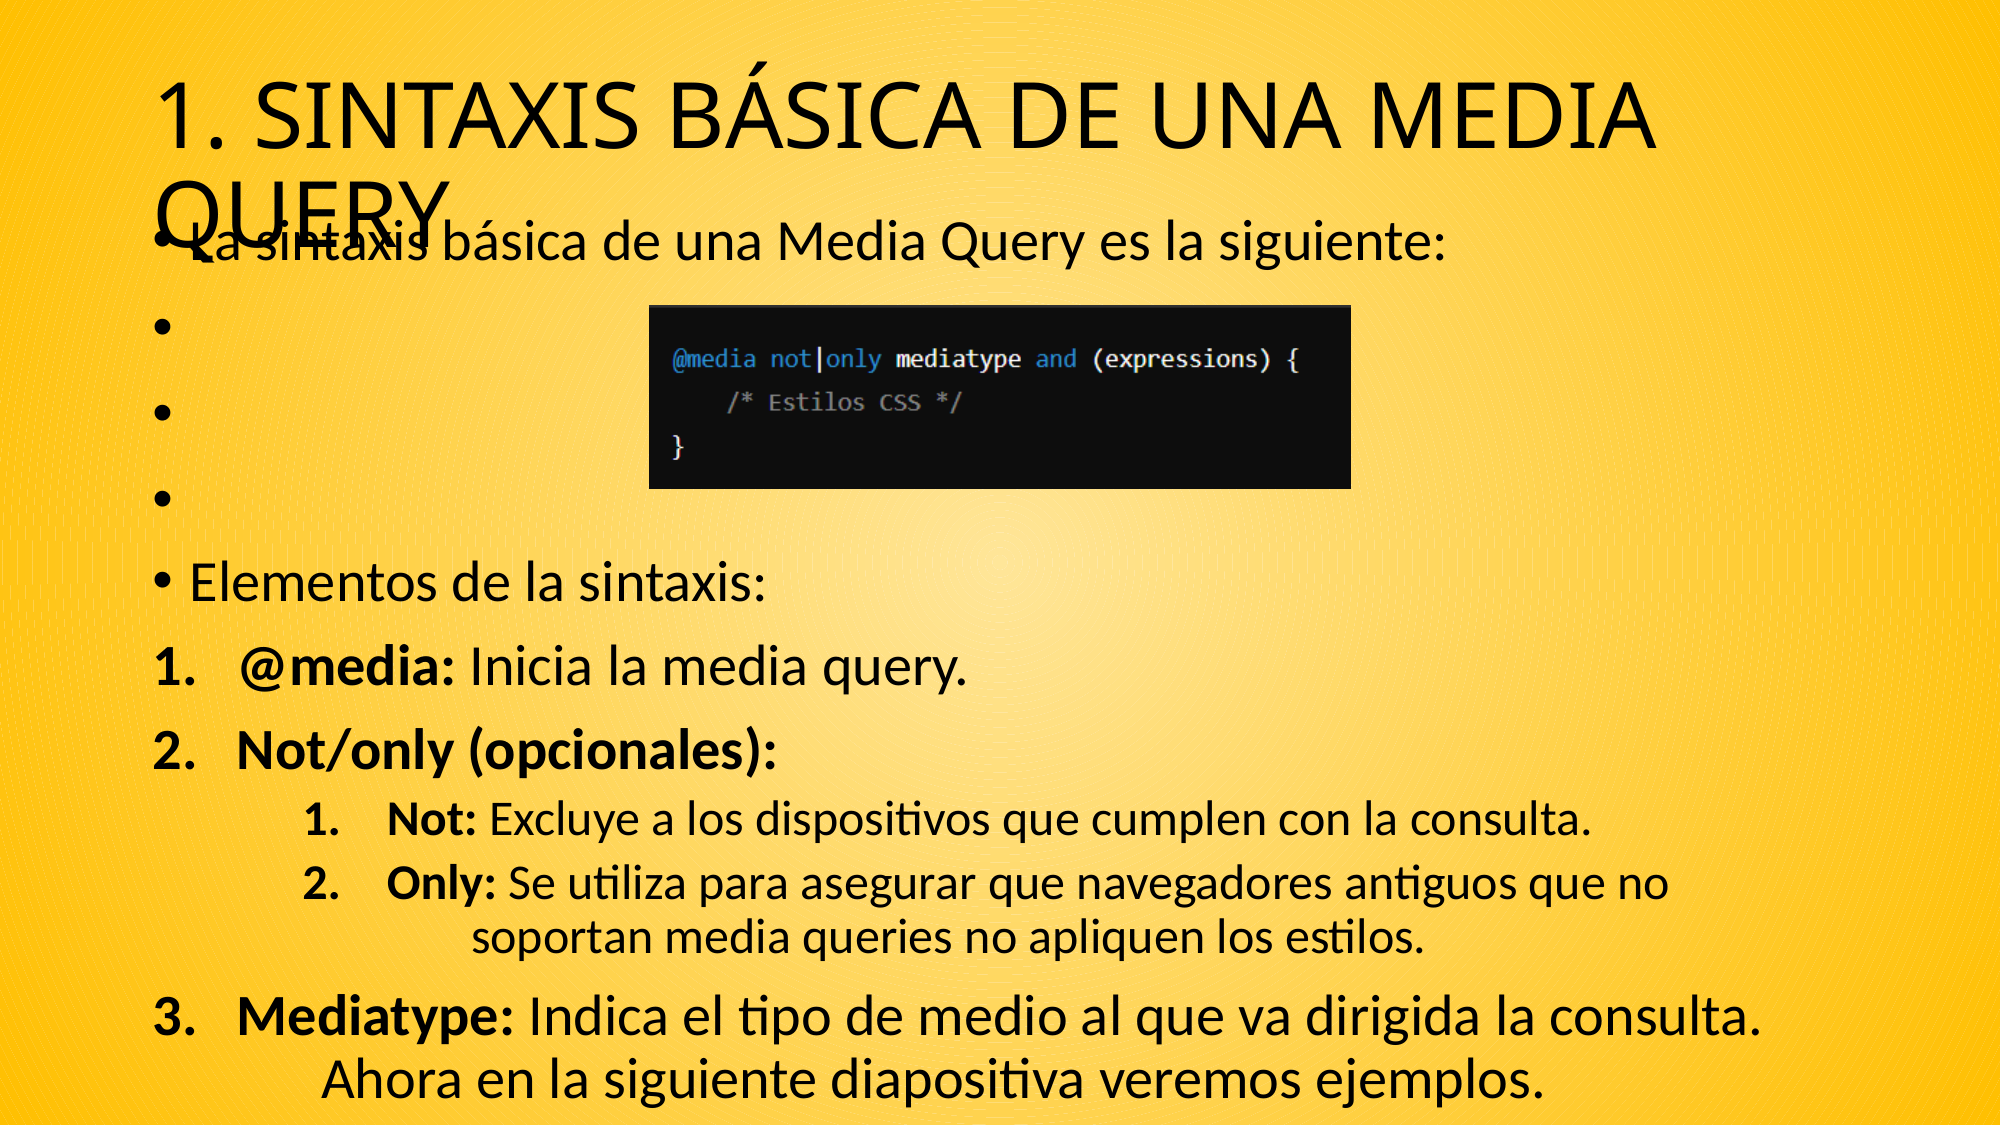

# 1. SINTAXIS BÁSICA DE UNA MEDIA QUERY
La sintaxis básica de una Media Query es la siguiente:
Elementos de la sintaxis:
@media: Inicia la media query.
Not/only (opcionales):
Not: Excluye a los dispositivos que cumplen con la consulta.
Only: Se utiliza para asegurar que navegadores antiguos que no soportan media queries no apliquen los estilos.
Mediatype: Indica el tipo de medio al que va dirigida la consulta. Ahora en la siguiente diapositiva veremos ejemplos.